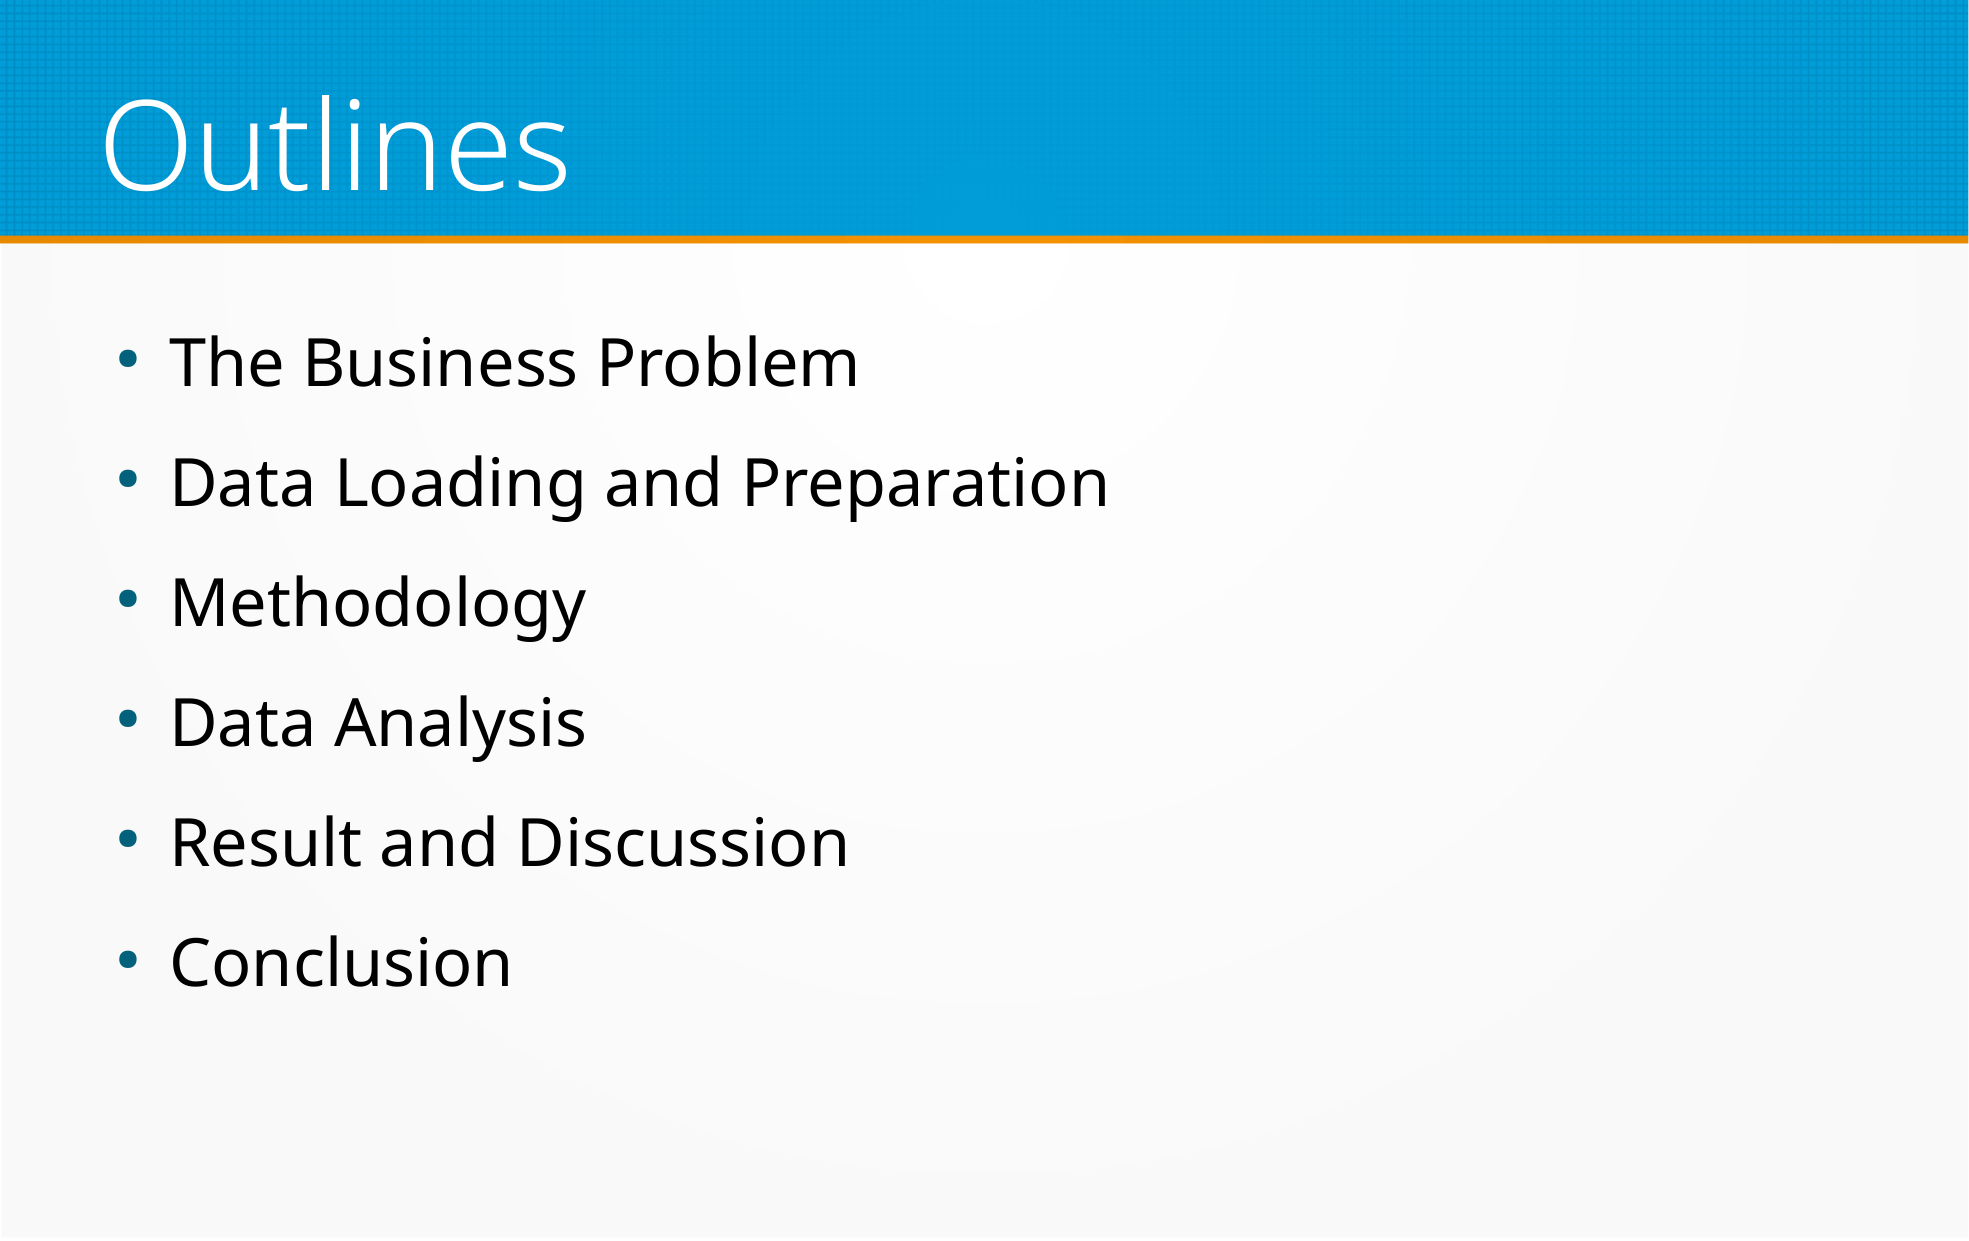

# Outlines
The Business Problem
Data Loading and Preparation
Methodology
Data Analysis
Result and Discussion
Conclusion